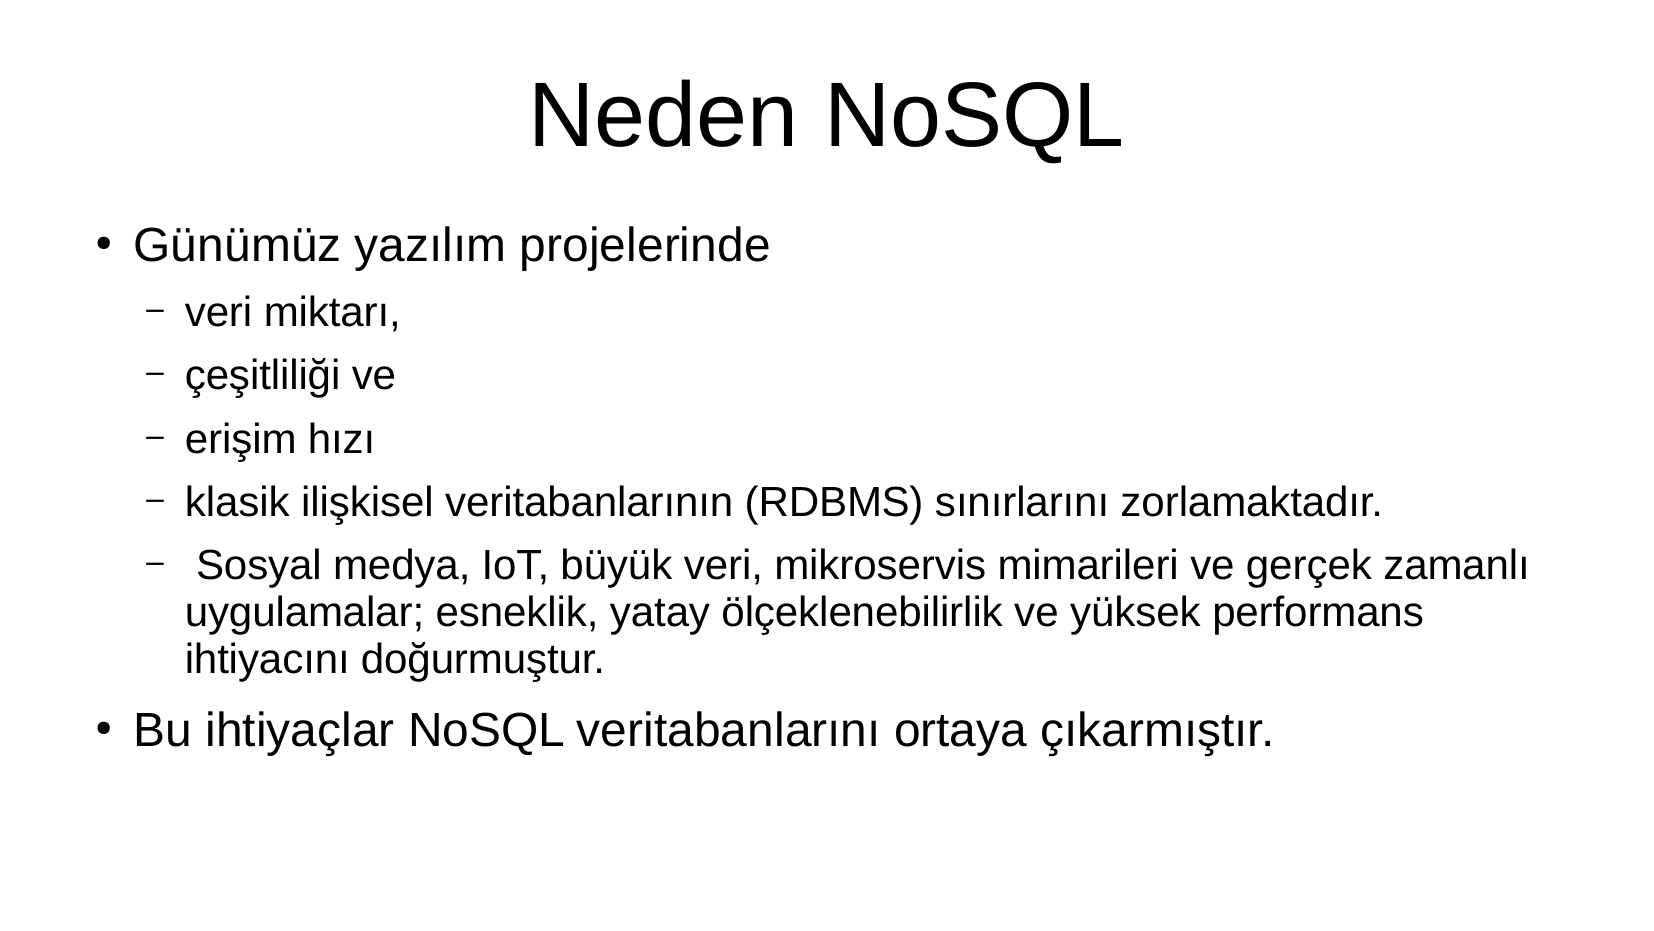

# Neden NoSQL
Günümüz yazılım projelerinde
veri miktarı,
çeşitliliği ve
erişim hızı
klasik ilişkisel veritabanlarının (RDBMS) sınırlarını zorlamaktadır.
 Sosyal medya, IoT, büyük veri, mikroservis mimarileri ve gerçek zamanlı uygulamalar; esneklik, yatay ölçeklenebilirlik ve yüksek performans ihtiyacını doğurmuştur.
Bu ihtiyaçlar NoSQL veritabanlarını ortaya çıkarmıştır.